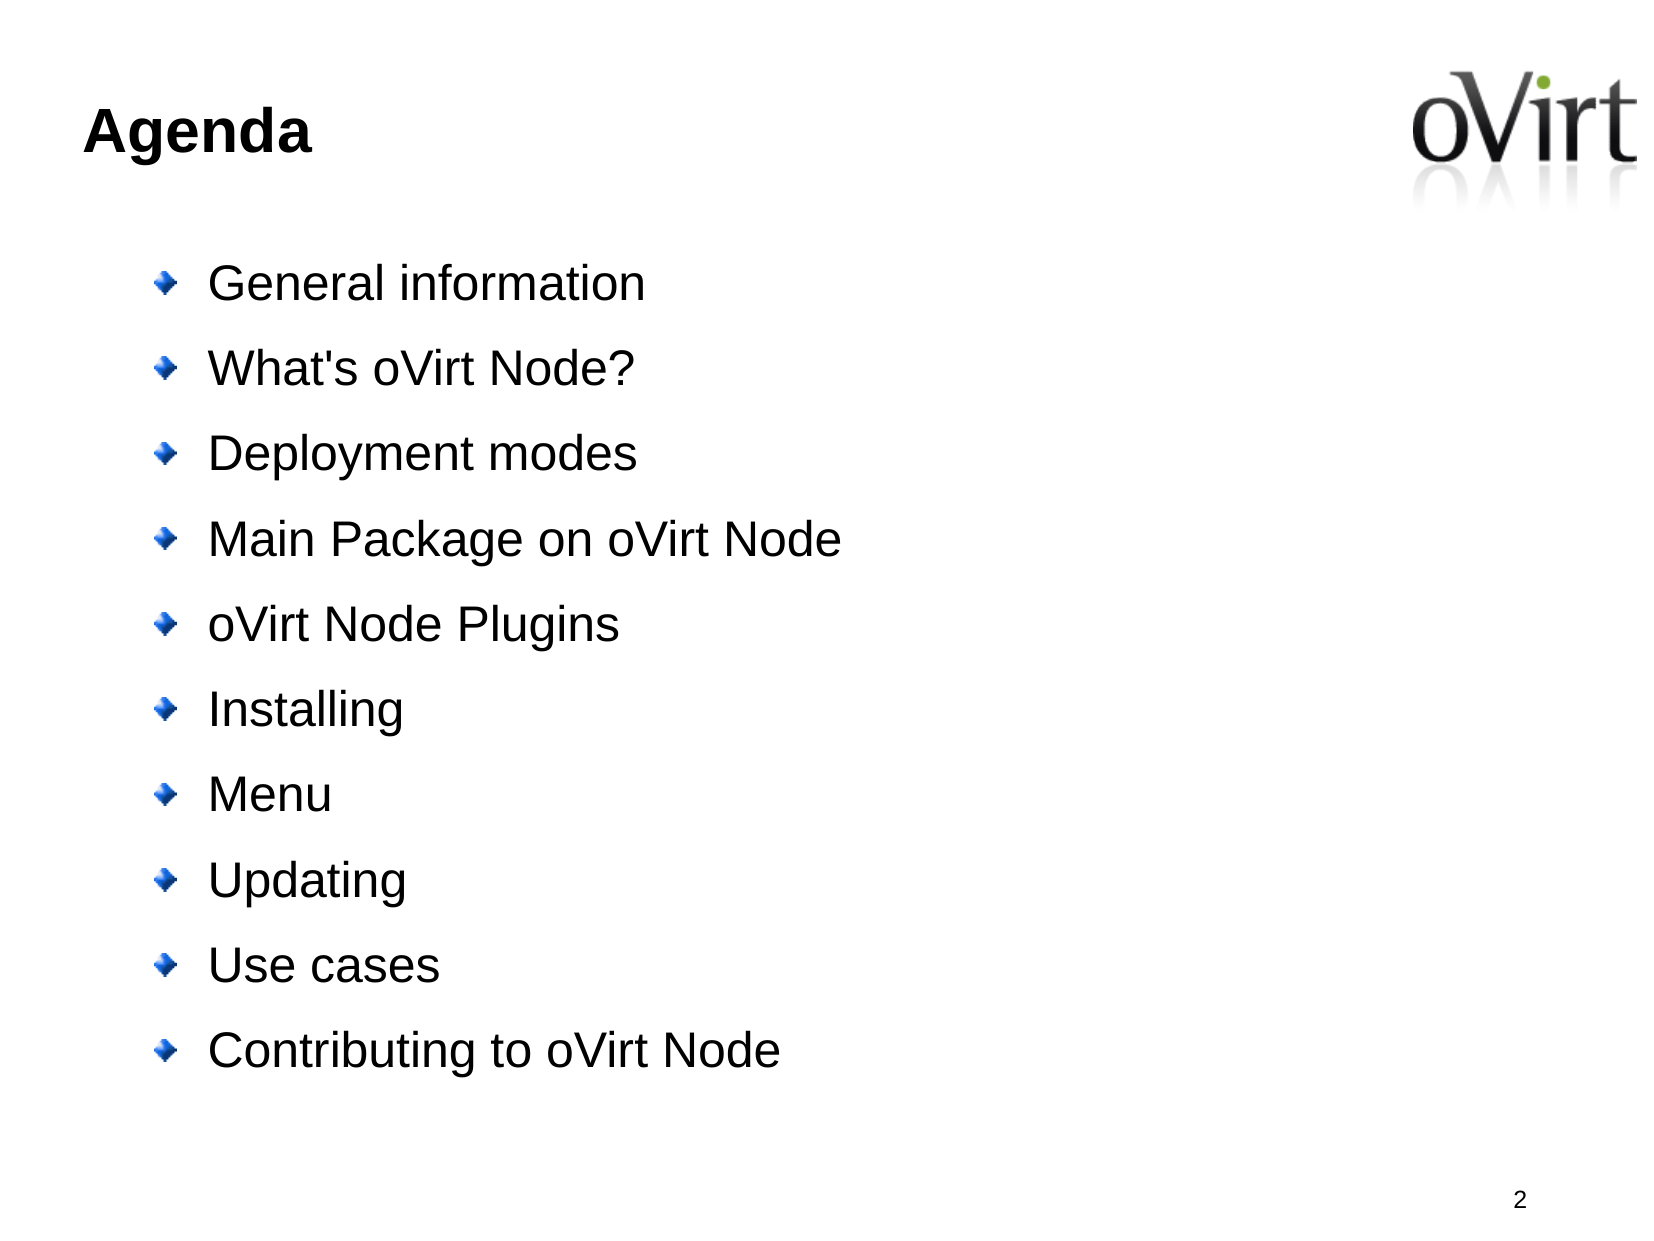

# Agenda
General information
What's oVirt Node?
Deployment modes
Main Package on oVirt Node
oVirt Node Plugins
Installing
Menu
Updating
Use cases
Contributing to oVirt Node